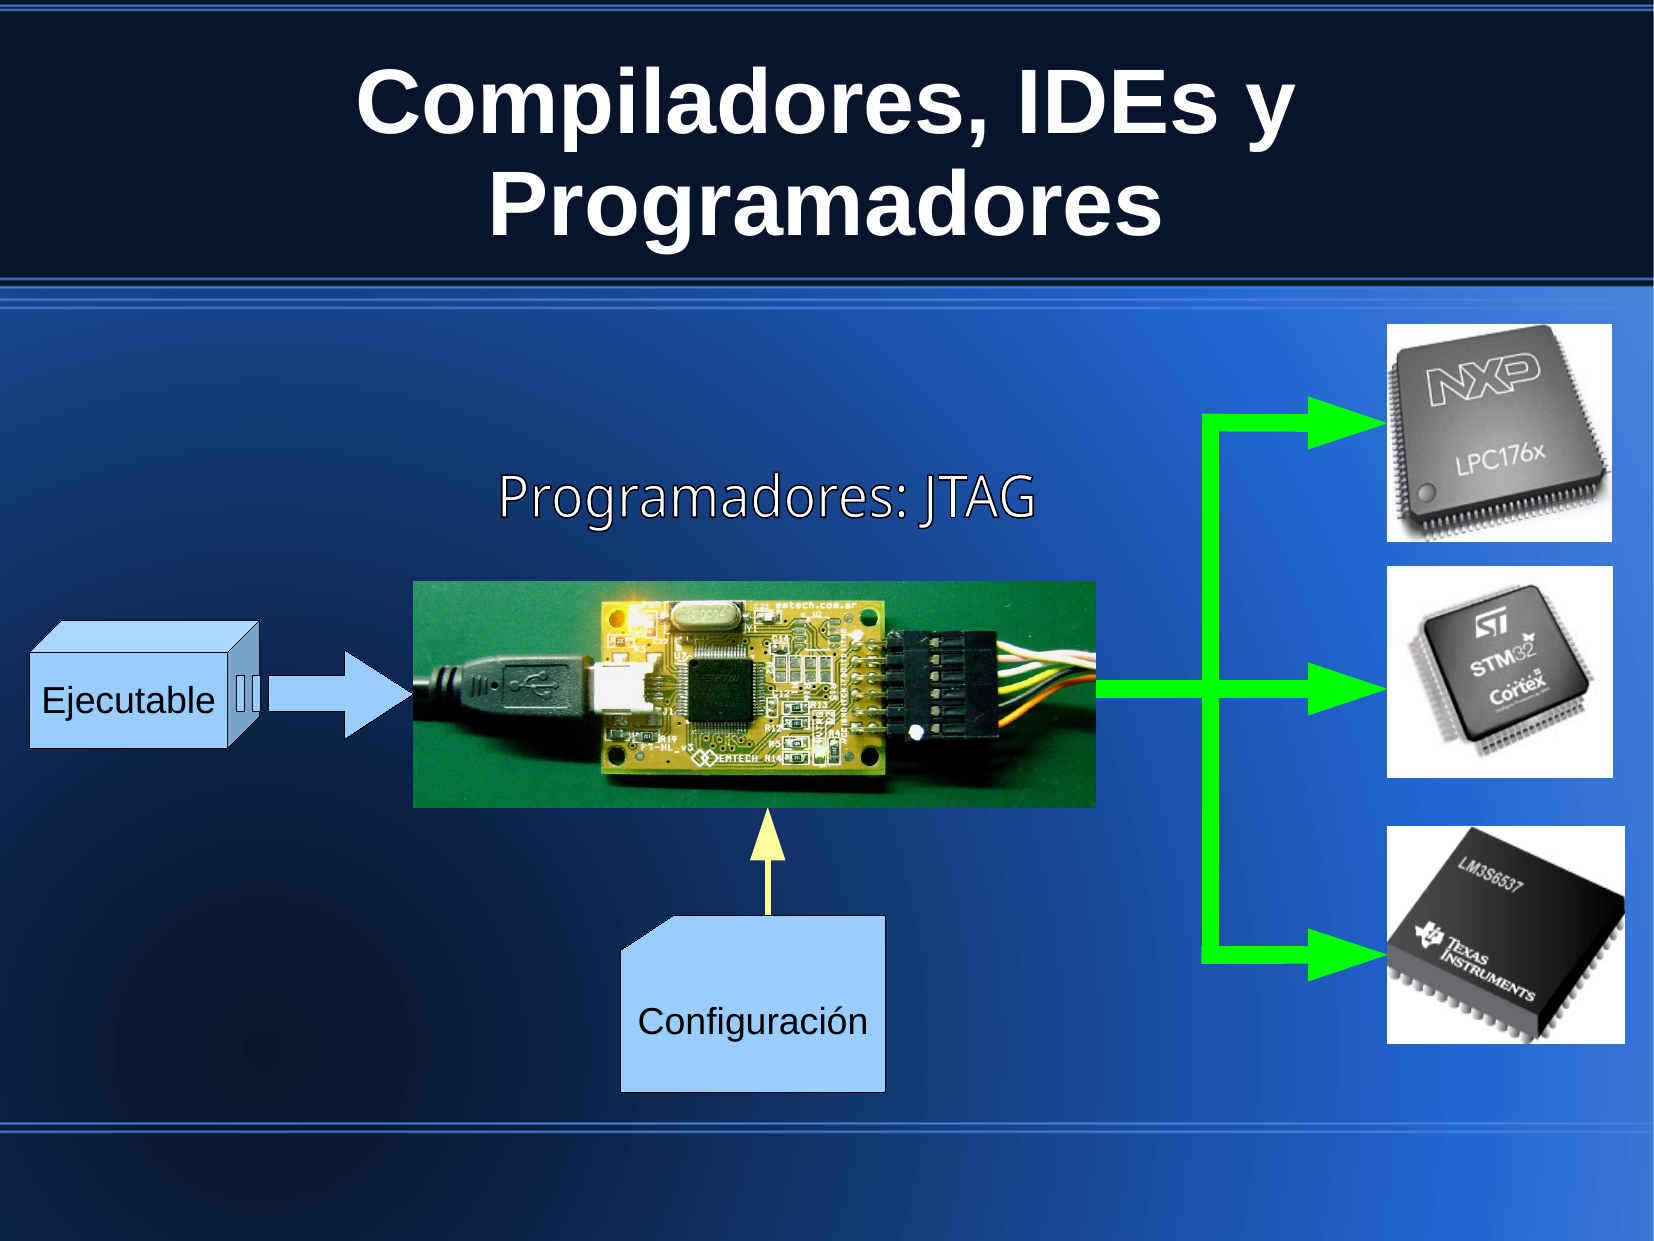

# Compiladores, IDEs y Programadores
Programadores: JTAG
Ejecutable
Configuración